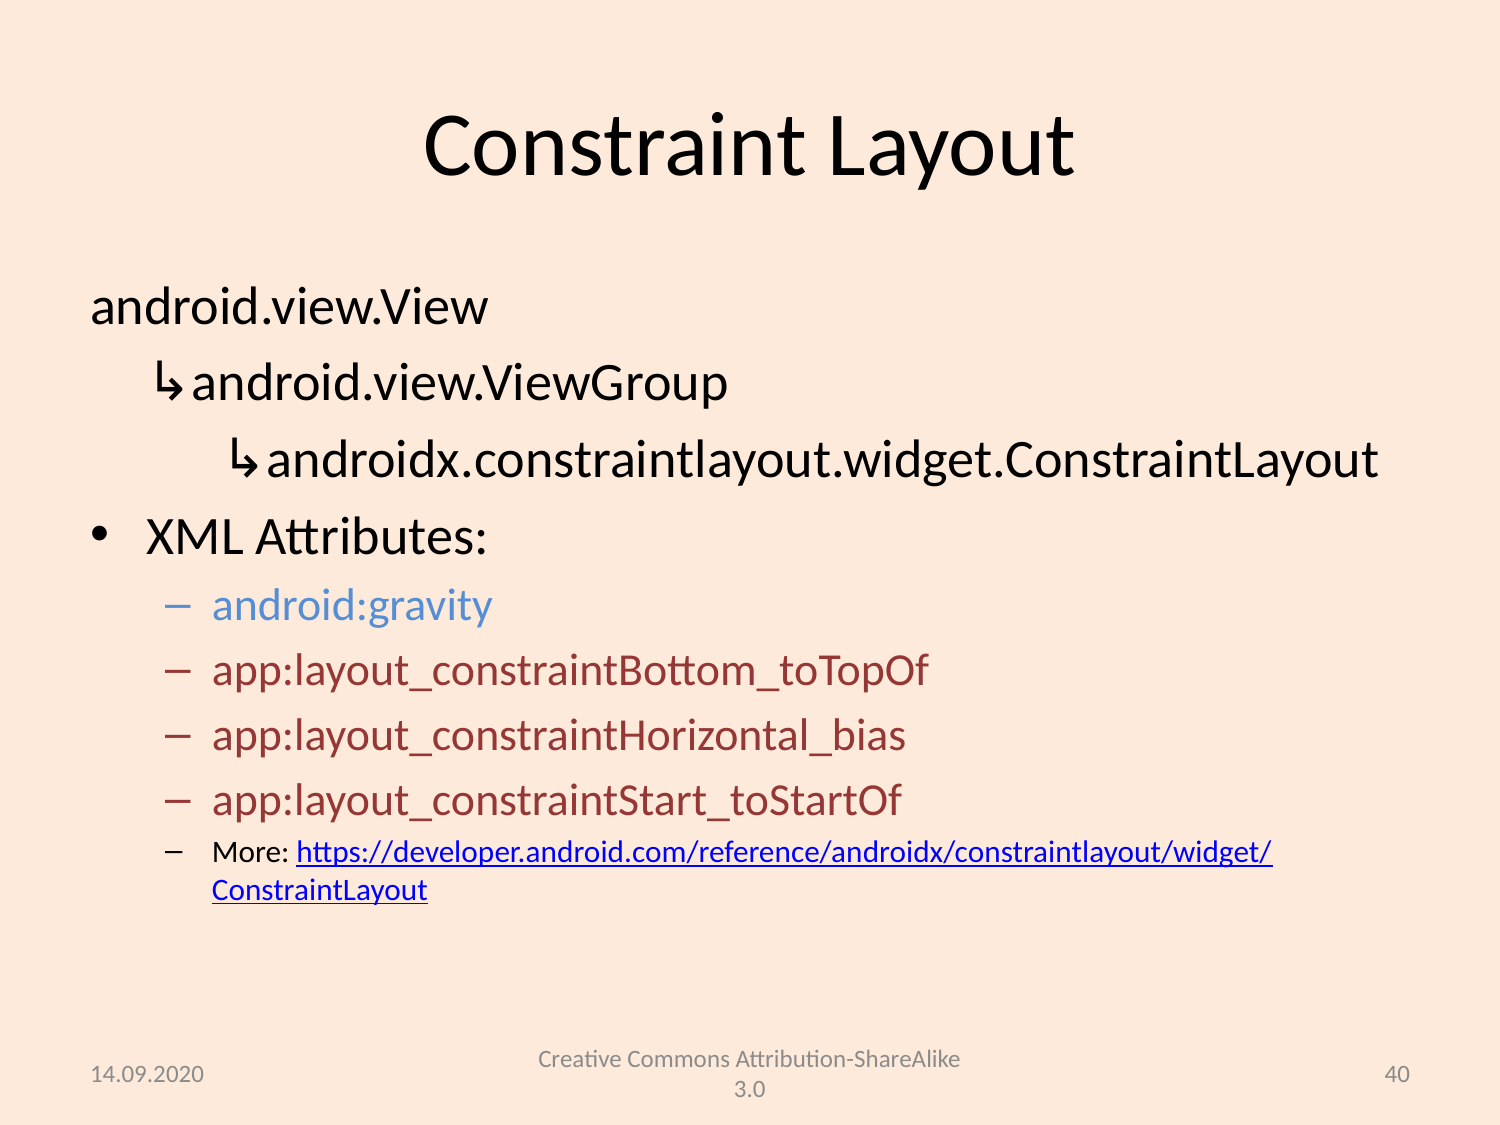

# Constraint Layout
android.view.View
	↳android.view.ViewGroup
		↳androidx.constraintlayout.widget.ConstraintLayout
XML Attributes:
android:gravity
app:layout_constraintBottom_toTopOf
app:layout_constraintHorizontal_bias
app:layout_constraintStart_toStartOf
More: https://developer.android.com/reference/androidx/constraintlayout/widget/ConstraintLayout
14.09.2020
Creative Commons Attribution-ShareAlike 3.0